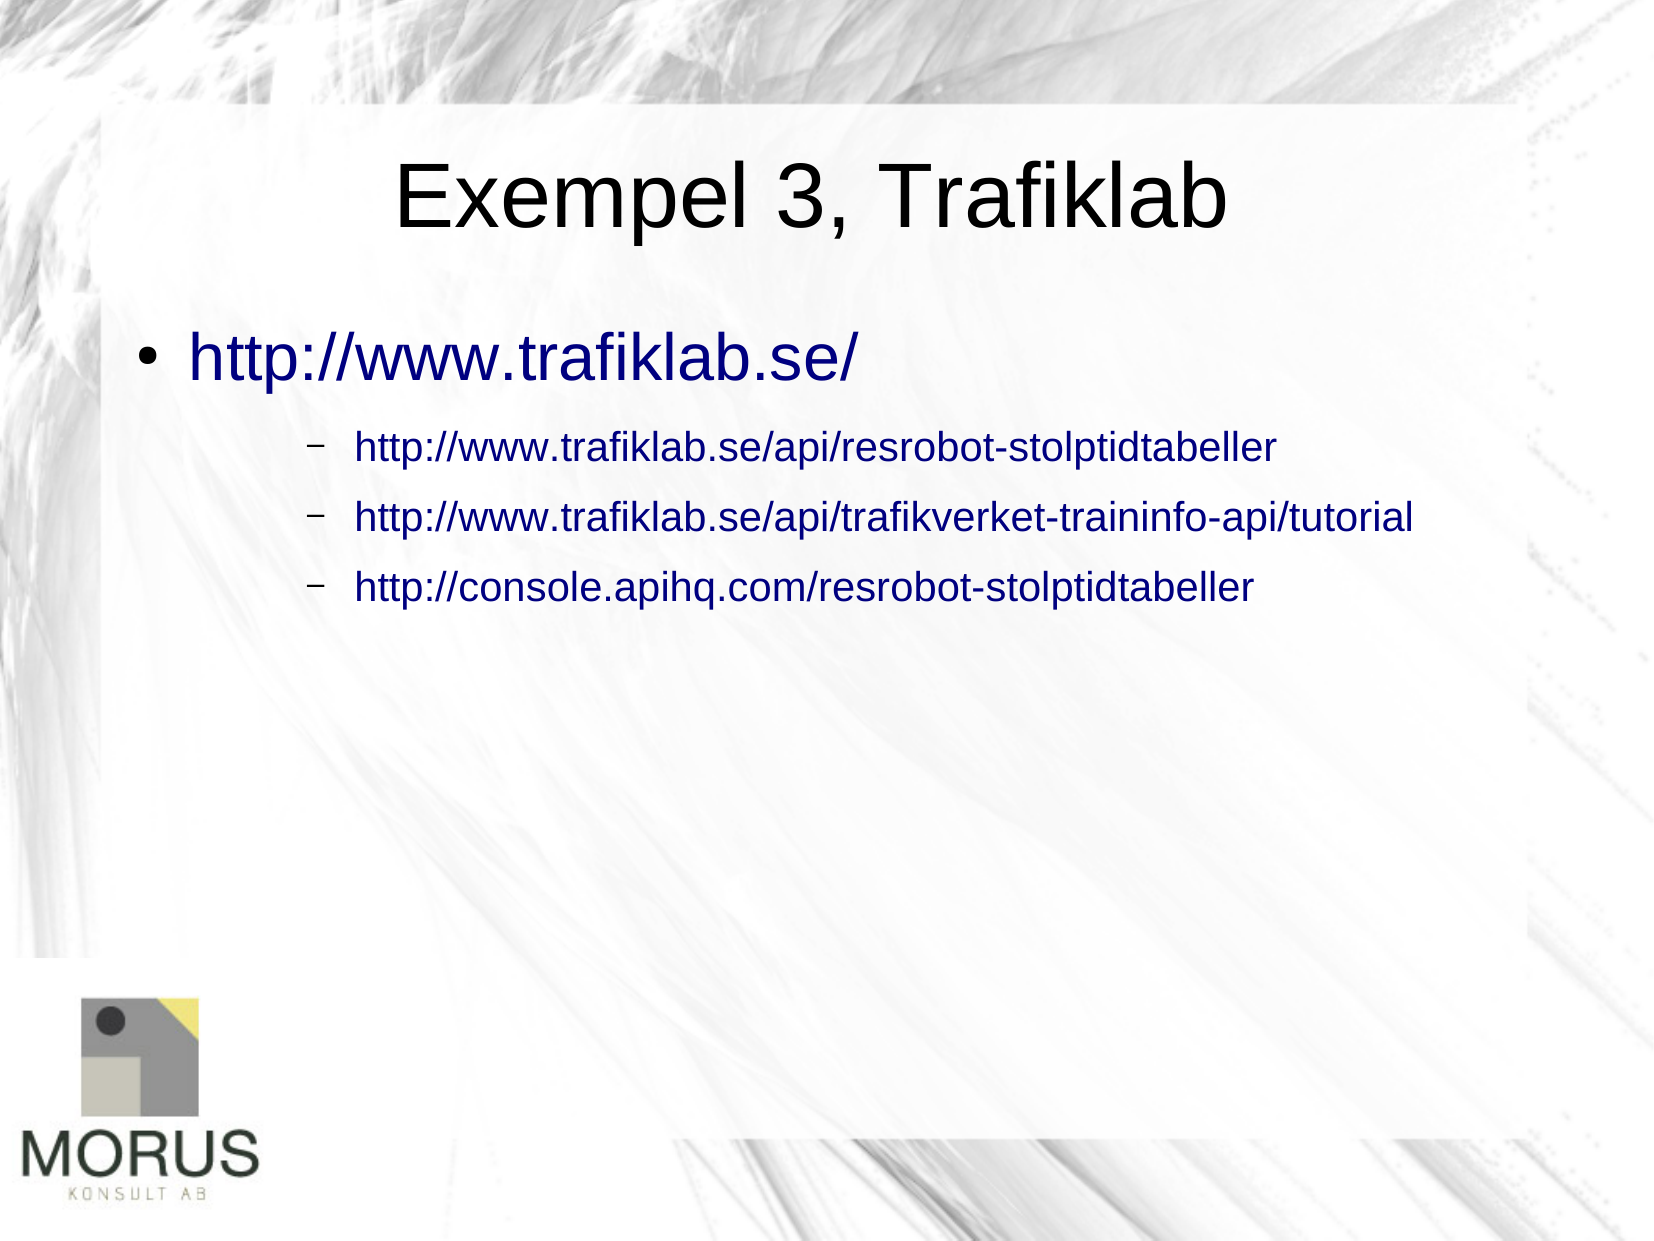

# Exempel 3, Trafiklab
http://www.trafiklab.se/
http://www.trafiklab.se/api/resrobot-stolptidtabeller
http://www.trafiklab.se/api/trafikverket-traininfo-api/tutorial
http://console.apihq.com/resrobot-stolptidtabeller